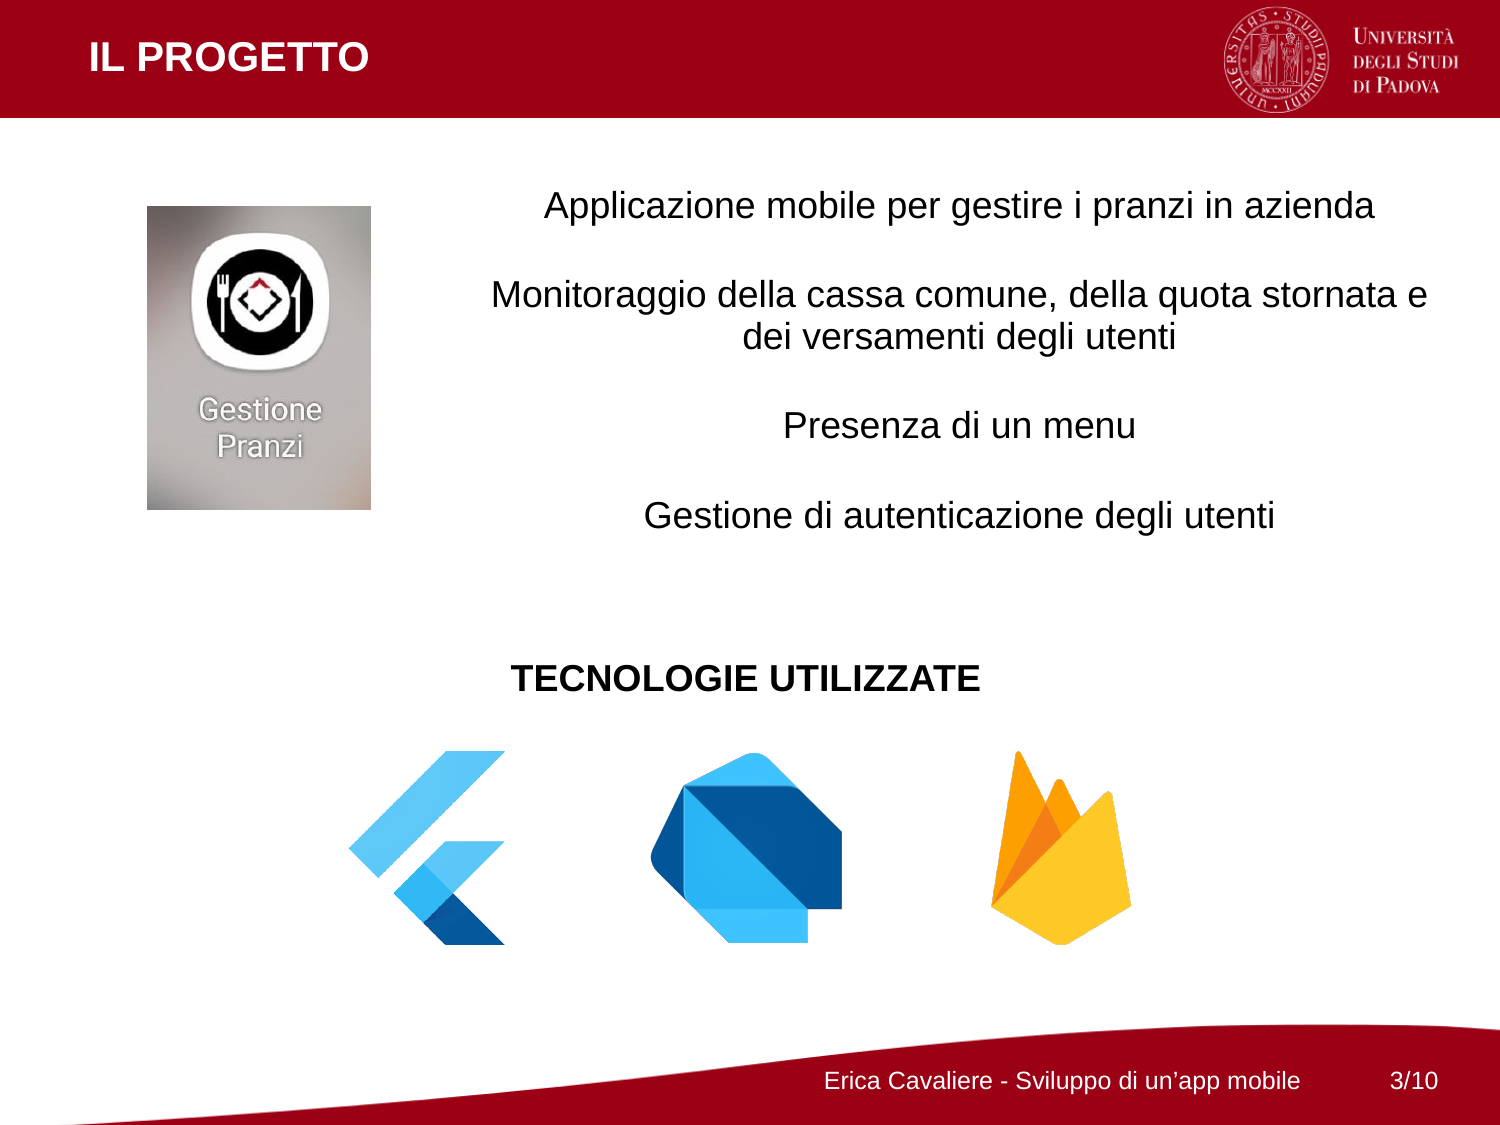

# IL PROGETTO
Applicazione mobile per gestire i pranzi in azienda
Monitoraggio della cassa comune, della quota stornata e dei versamenti degli utenti
Presenza di un menu
Gestione di autenticazione degli utenti
TECNOLOGIE UTILIZZATE
Erica Cavaliere - Sviluppo di un’app mobile
3/10